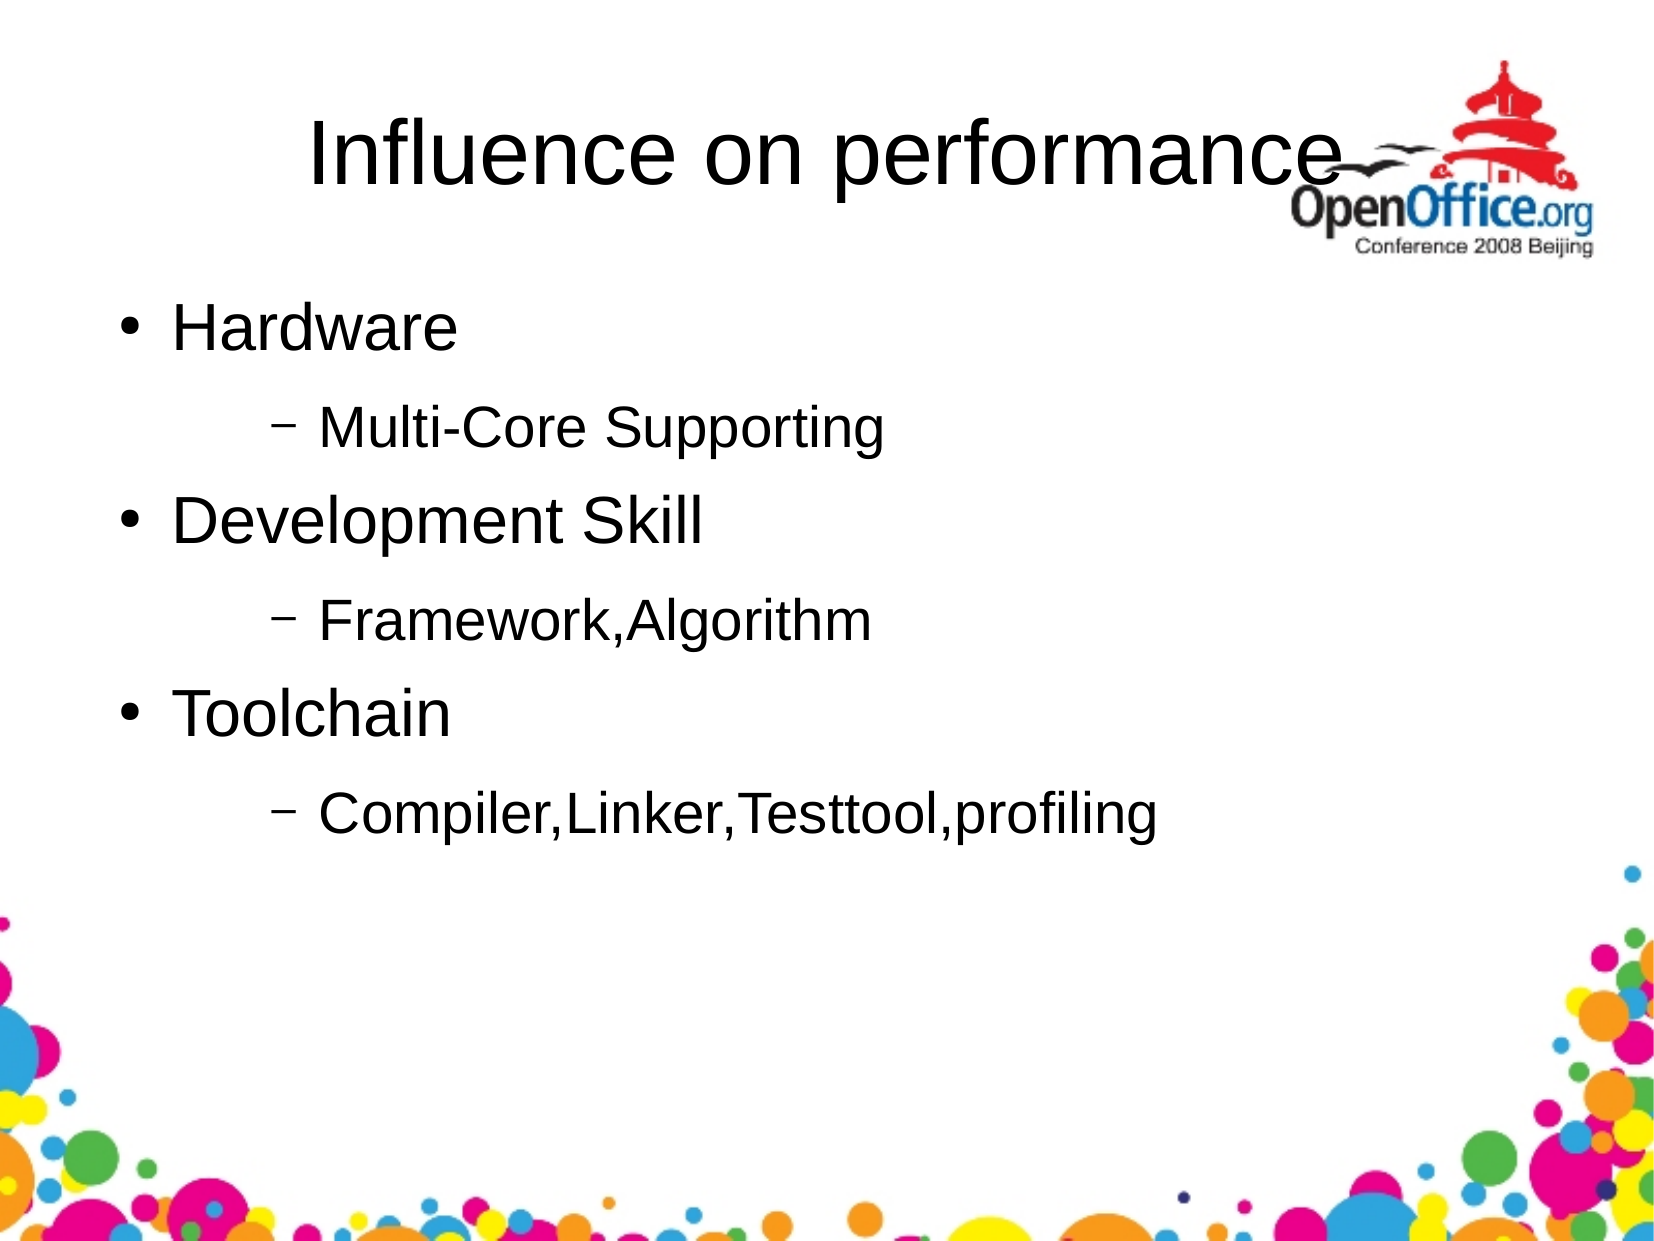

# Influence on performance
Hardware
Multi-Core Supporting
Development Skill
Framework,Algorithm
Toolchain
Compiler,Linker,Testtool,profiling